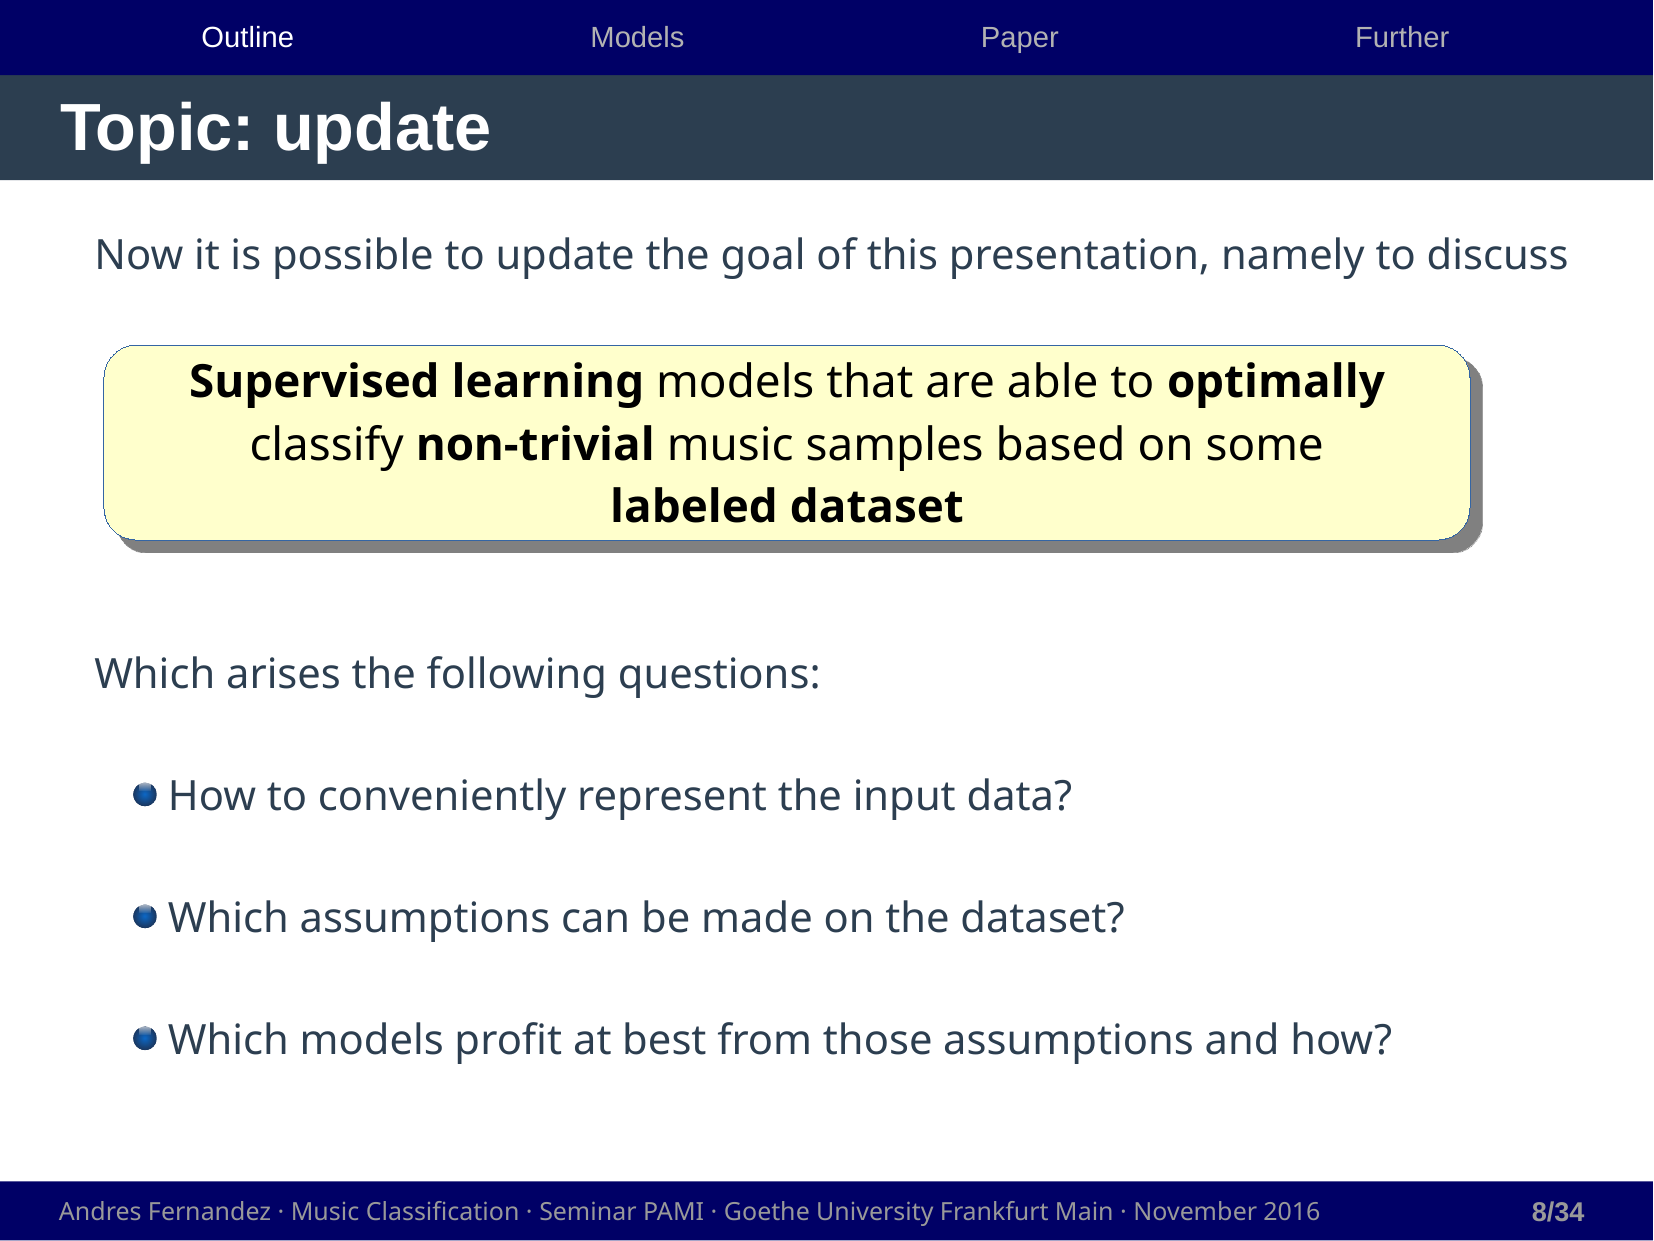

Outline Models Paper Further
# Topic: update
Now it is possible to update the goal of this presentation, namely to discuss
Which arises the following questions:
How to conveniently represent the input data?
Which assumptions can be made on the dataset?
Which models profit at best from those assumptions and how?
Supervised learning models that are able to optimally
 classify non-trivial music samples based on some
labeled dataset